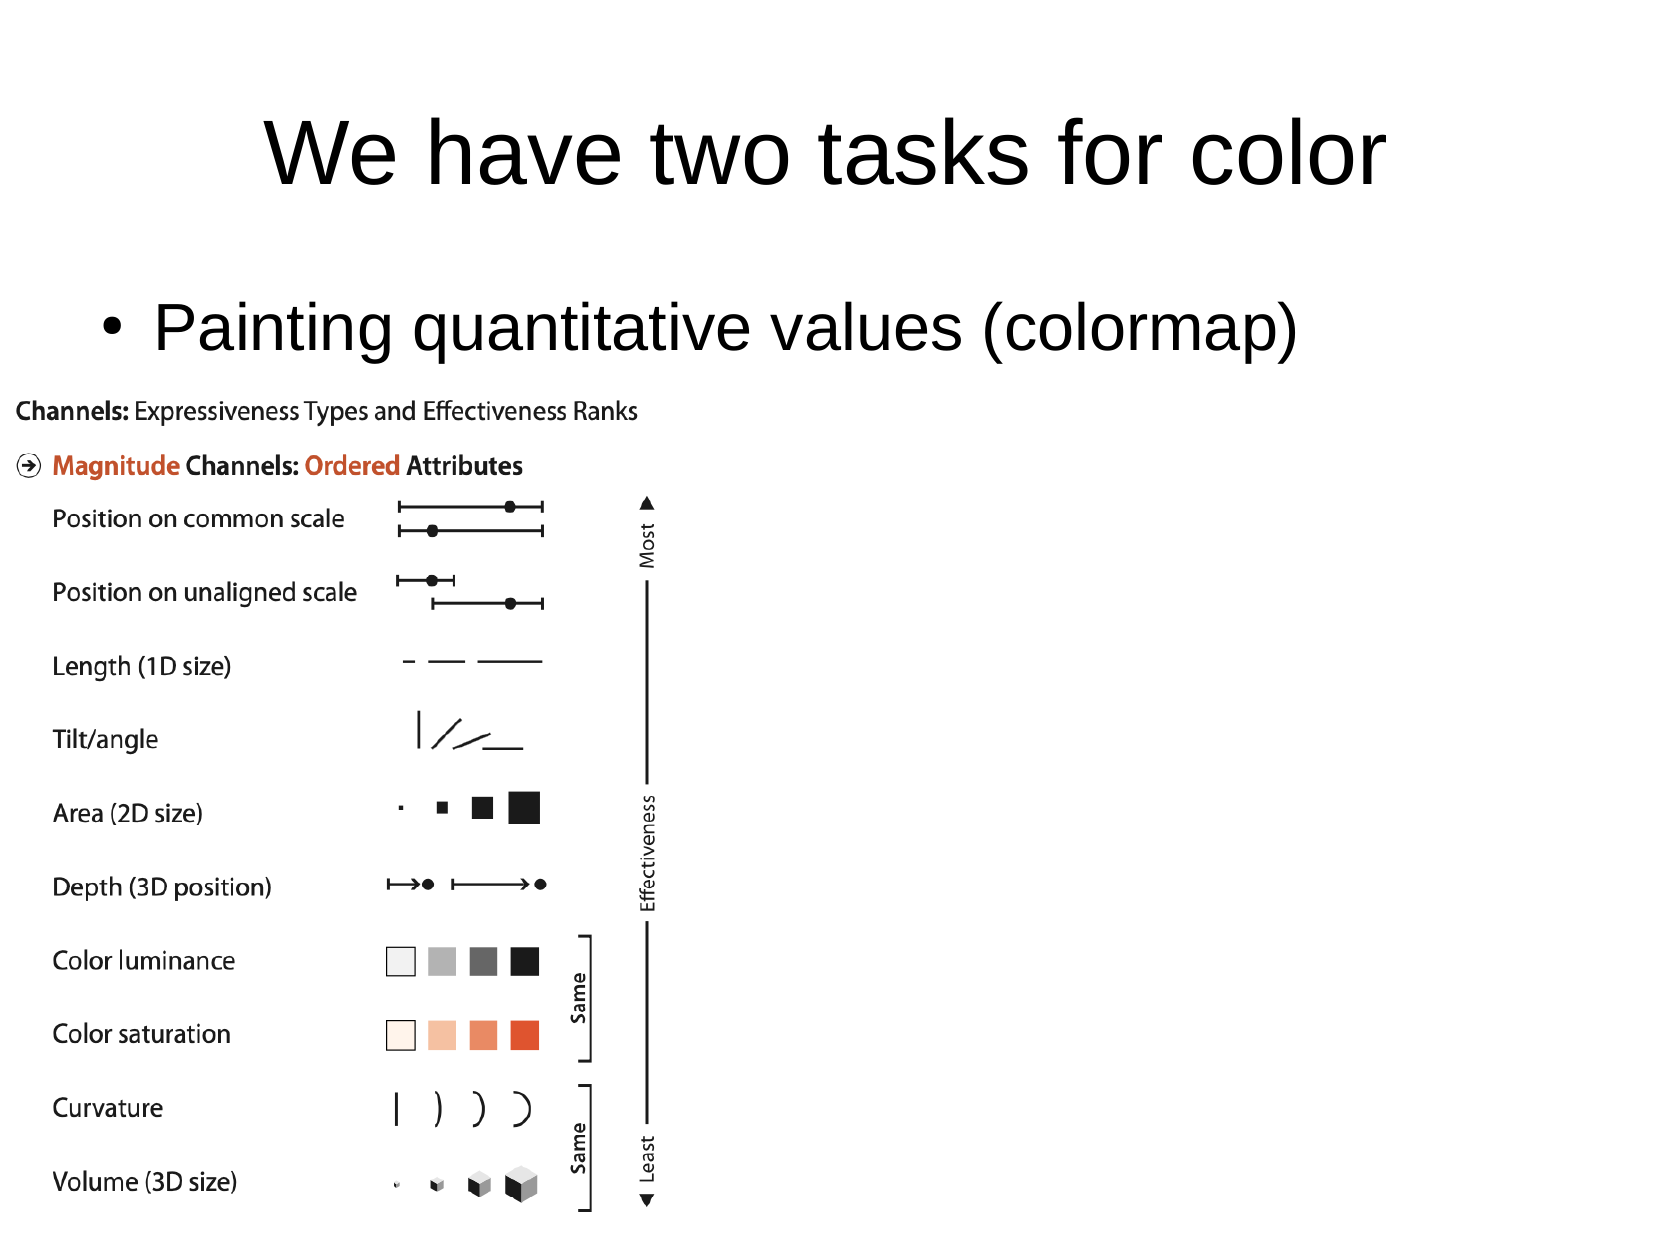

# We have two tasks for color
Painting quantitative values (colormap)